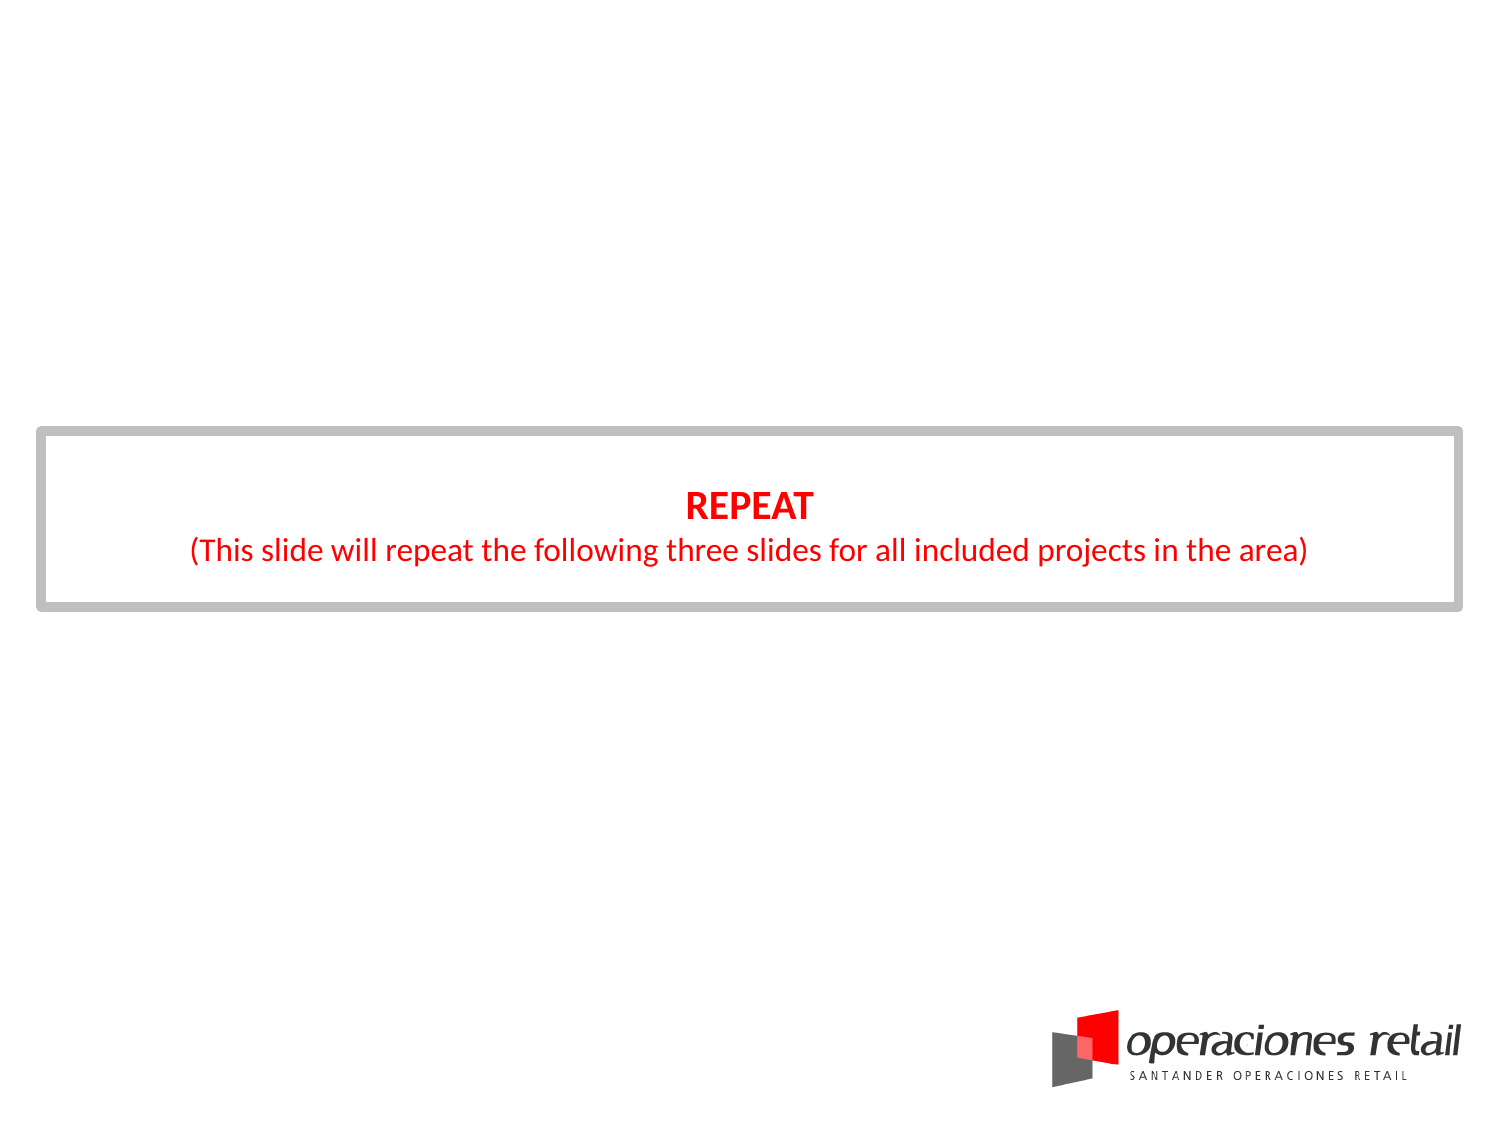

REPEAT
(This slide will repeat the following three slides for all included projects in the area)